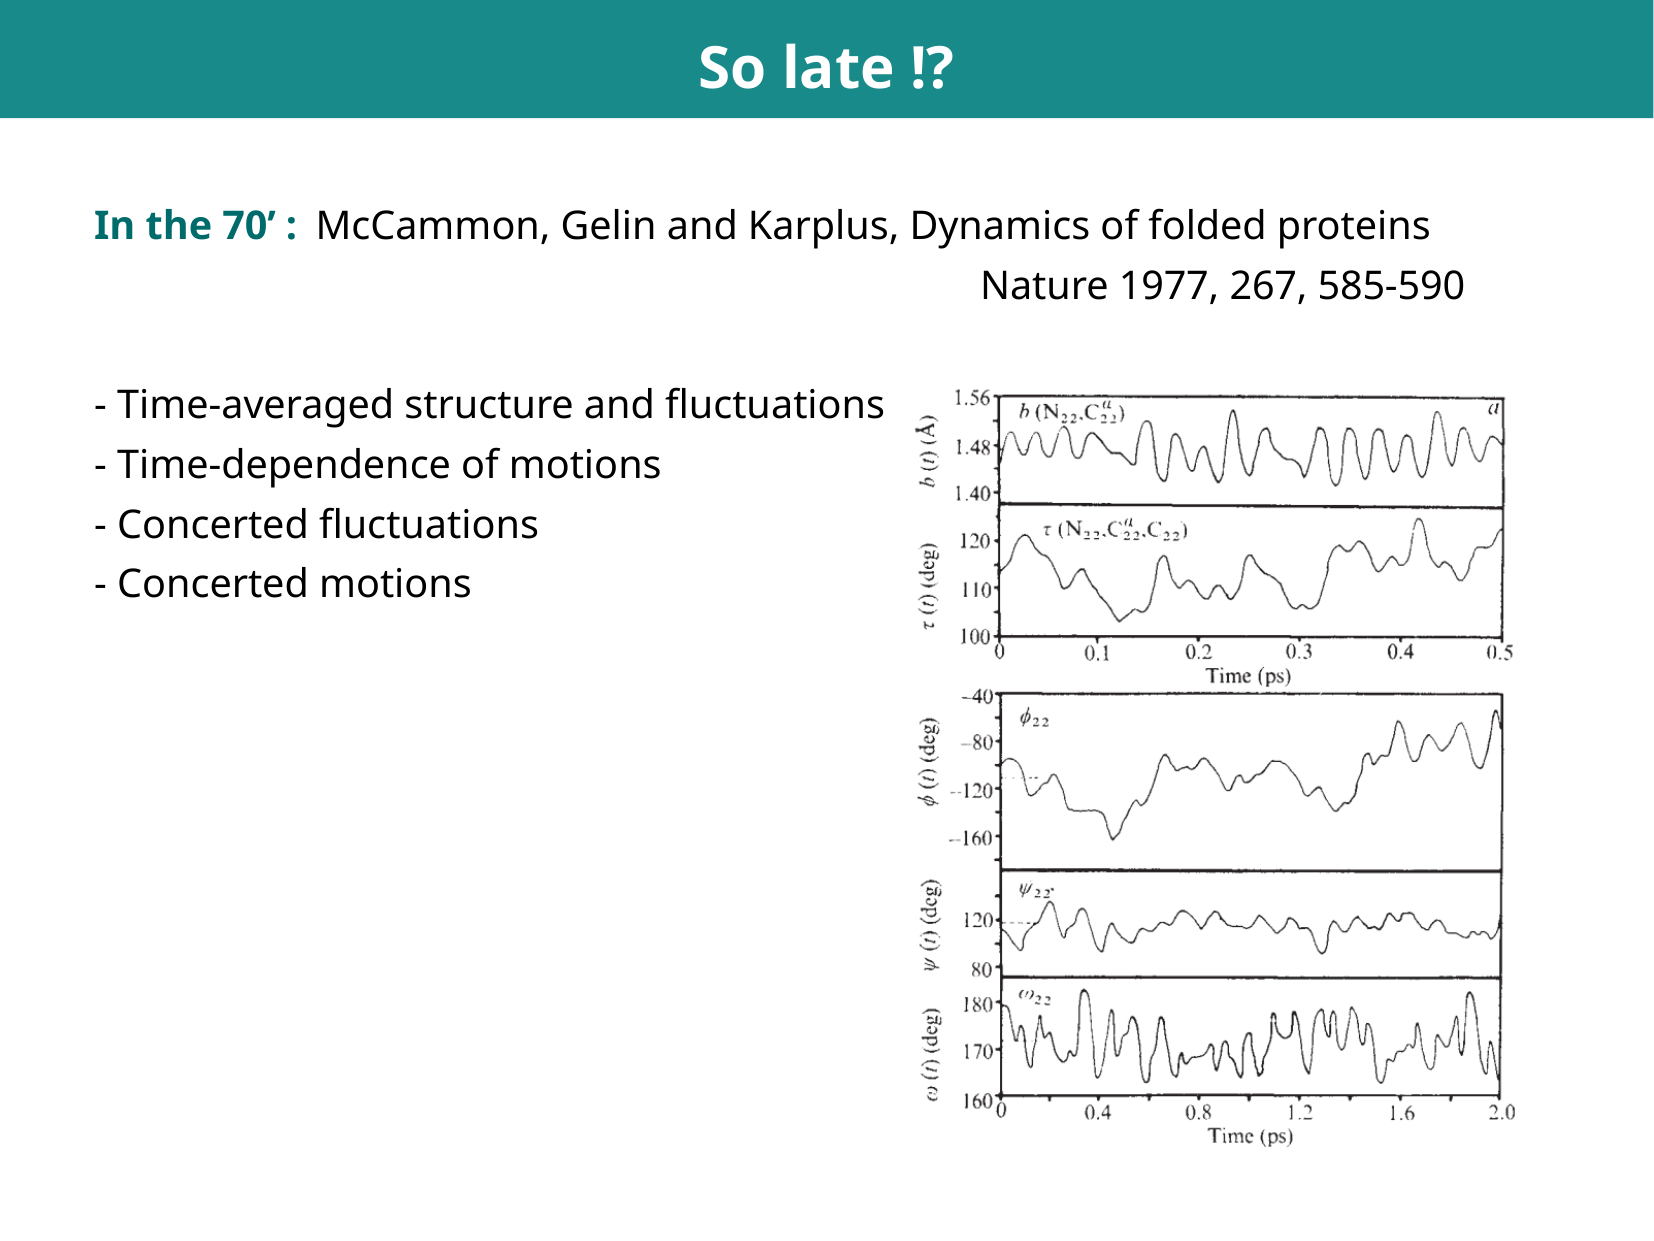

So late !?
In the 70’ : 	McCammon, Gelin and Karplus, Dynamics of folded proteins
												Nature 1977, 267, 585-590
- Time-averaged structure and fluctuations
- Time-dependence of motions
- Concerted fluctuations
- Concerted motions